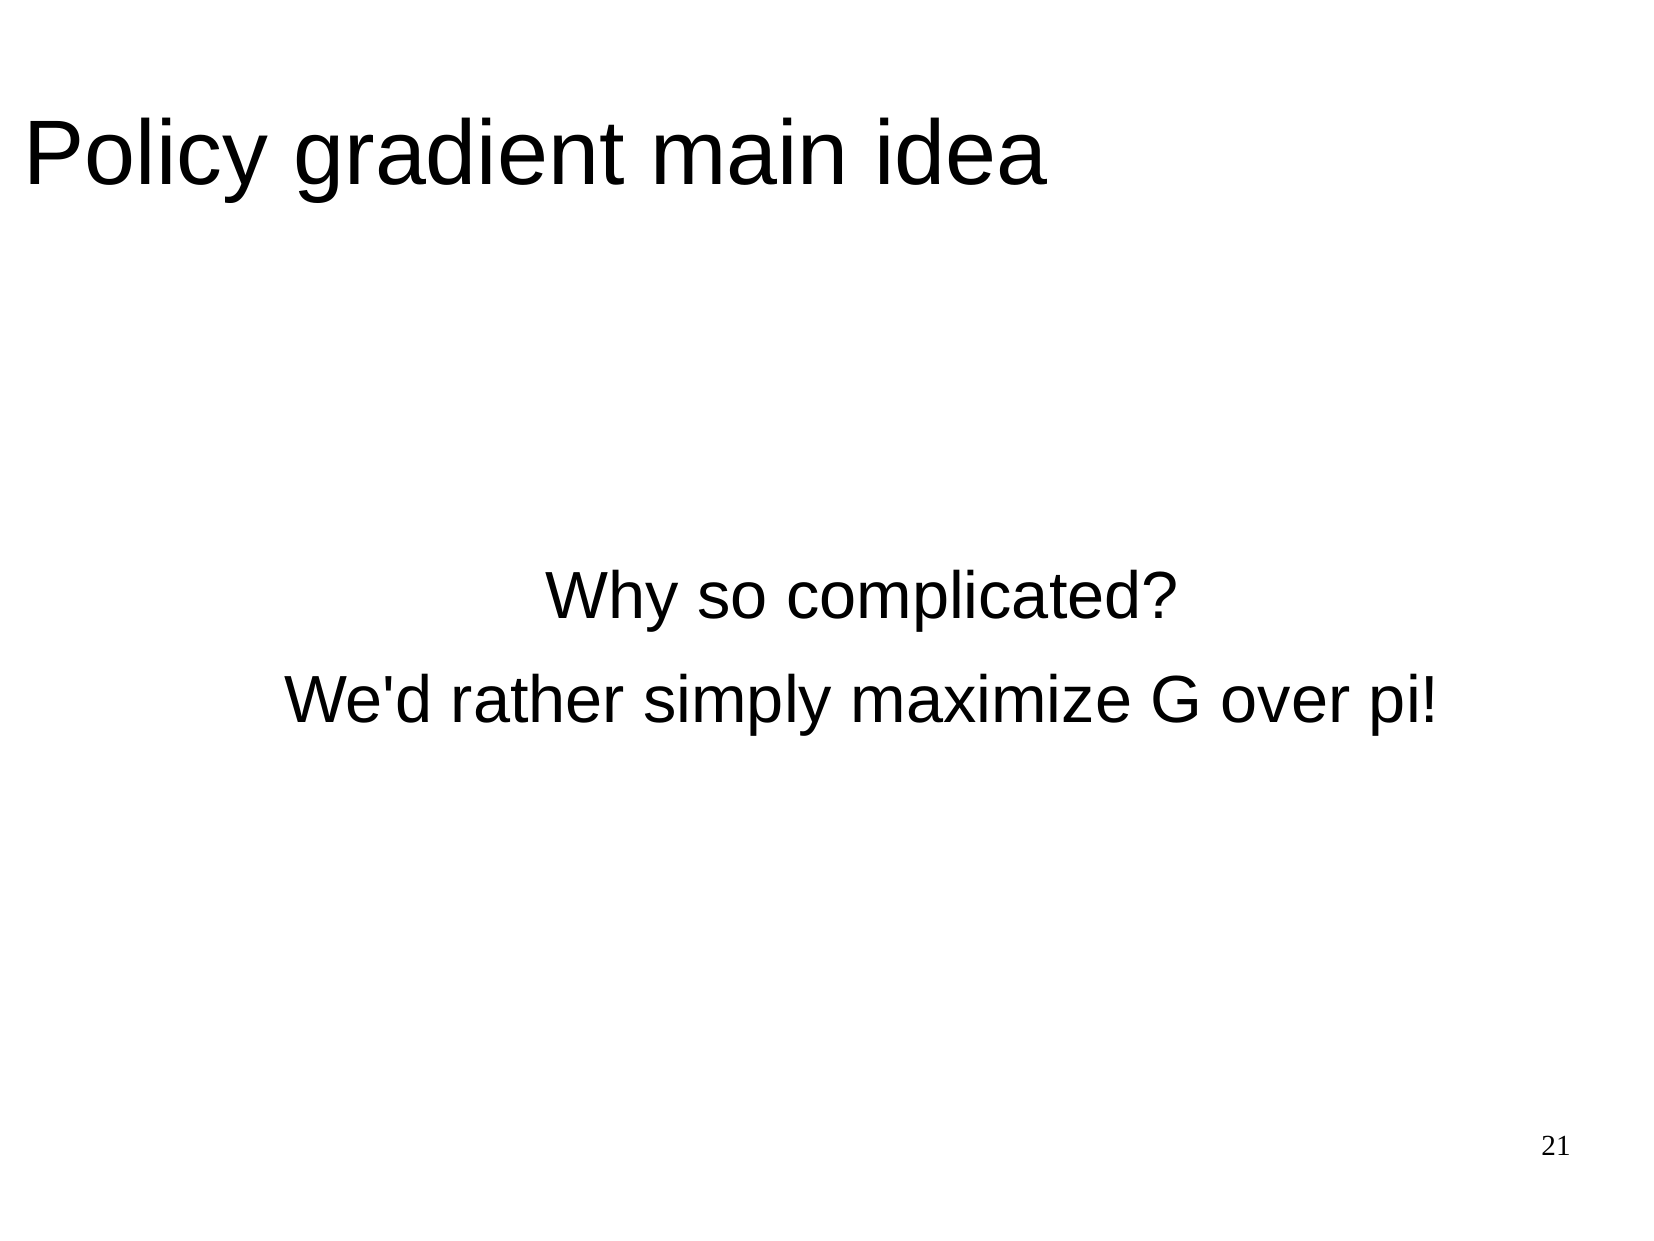

# Policy gradient main idea
Why so complicated?
We'd rather simply maximize G over pi!
21